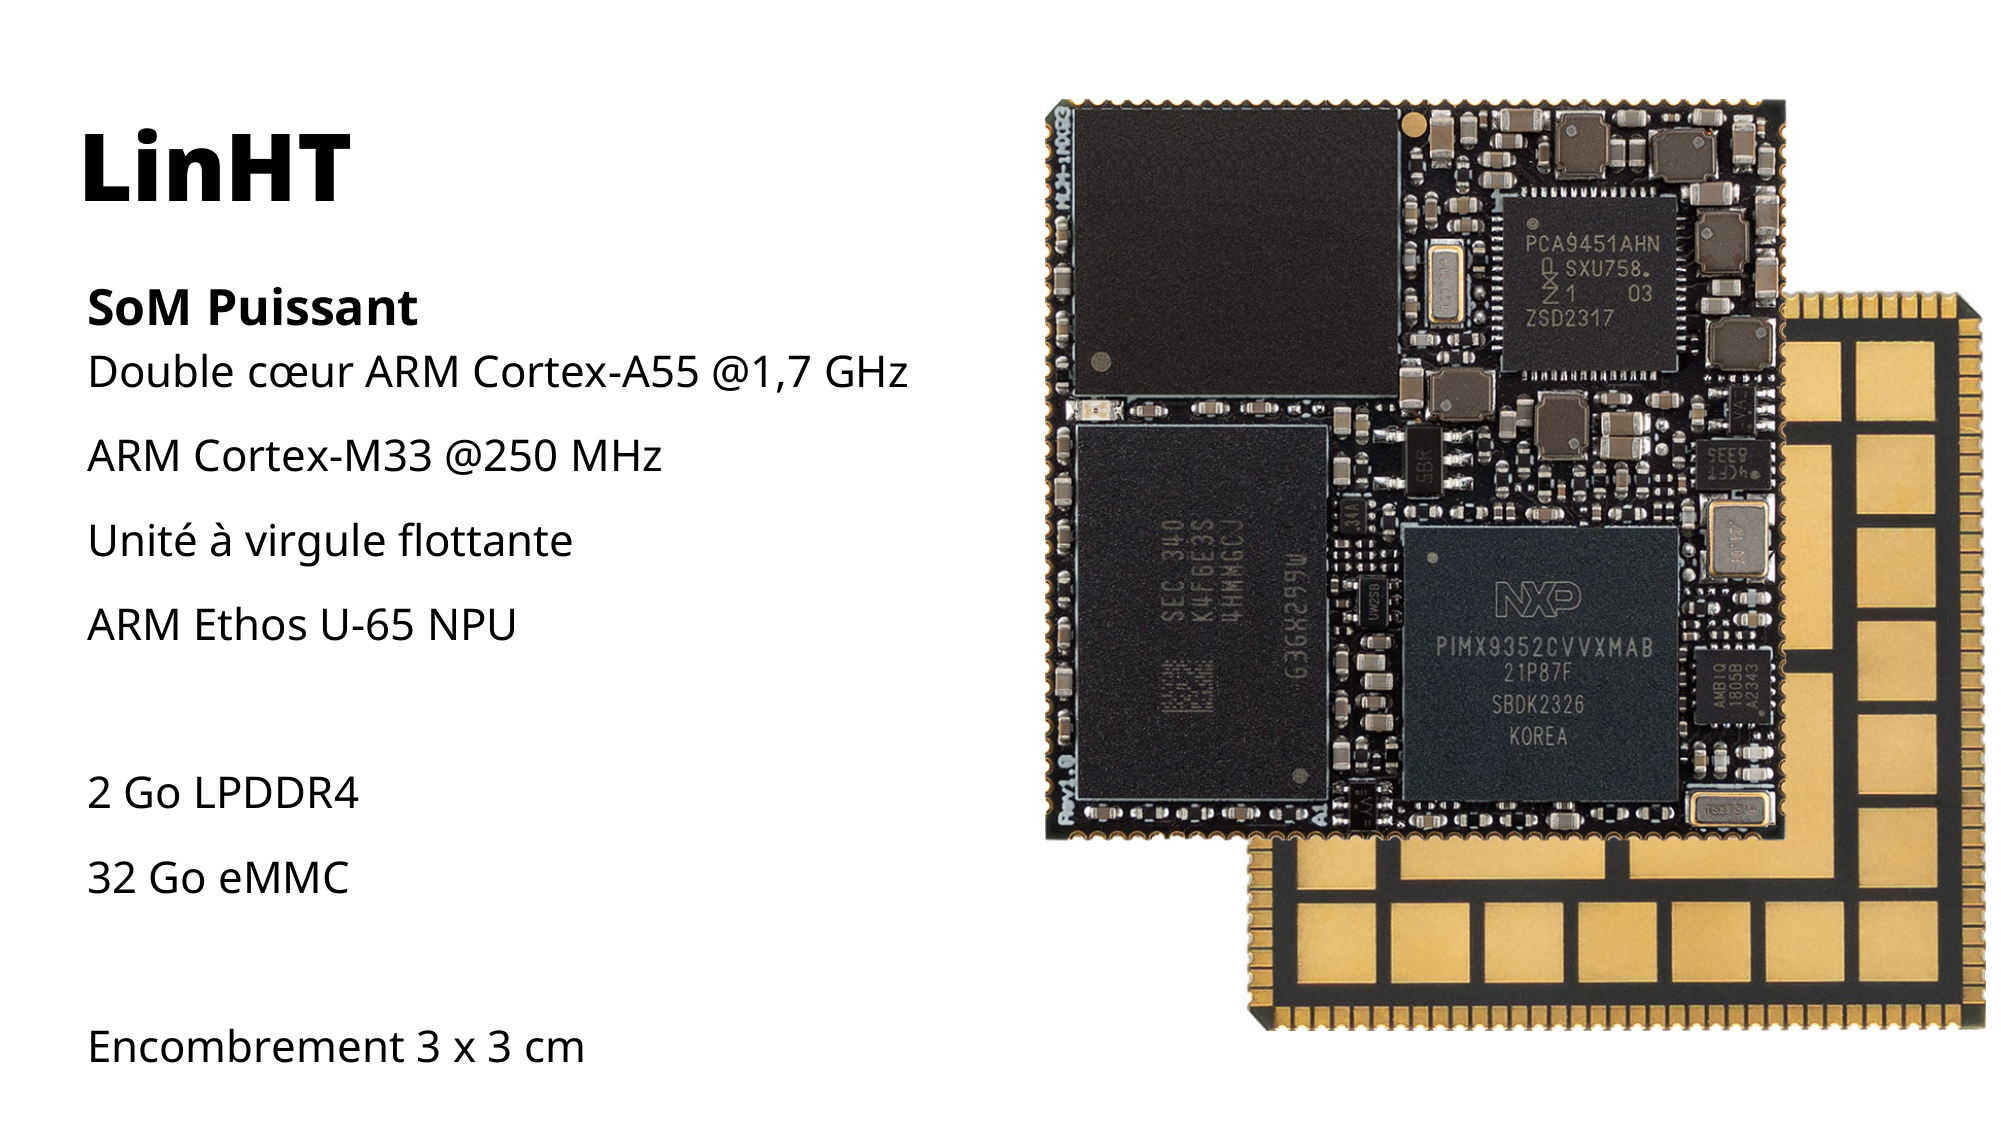

LinHT
SoM Puissant
Double cœur ARM Cortex-A55 @1,7 GHz
ARM Cortex-M33 @250 MHz
Unité à virgule flottante
ARM Ethos U-65 NPU
2 Go LPDDR4
32 Go eMMC
Encombrement 3 x 3 cm